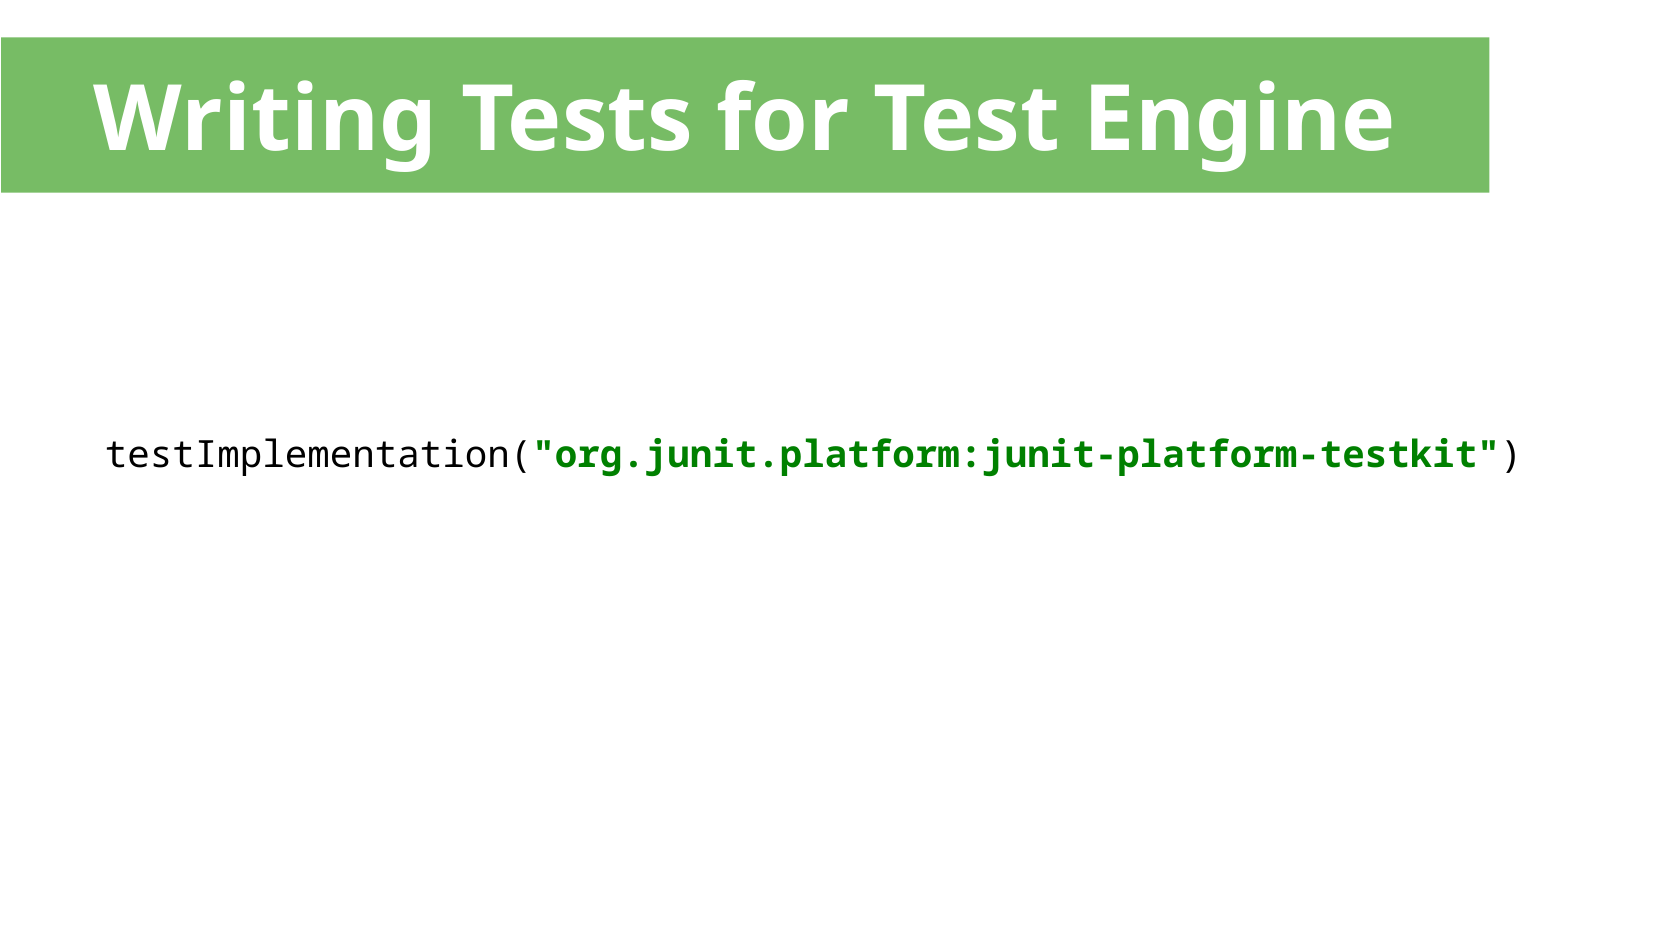

# Writing Tests for Test Engine
testImplementation("org.junit.platform:junit-platform-testkit")